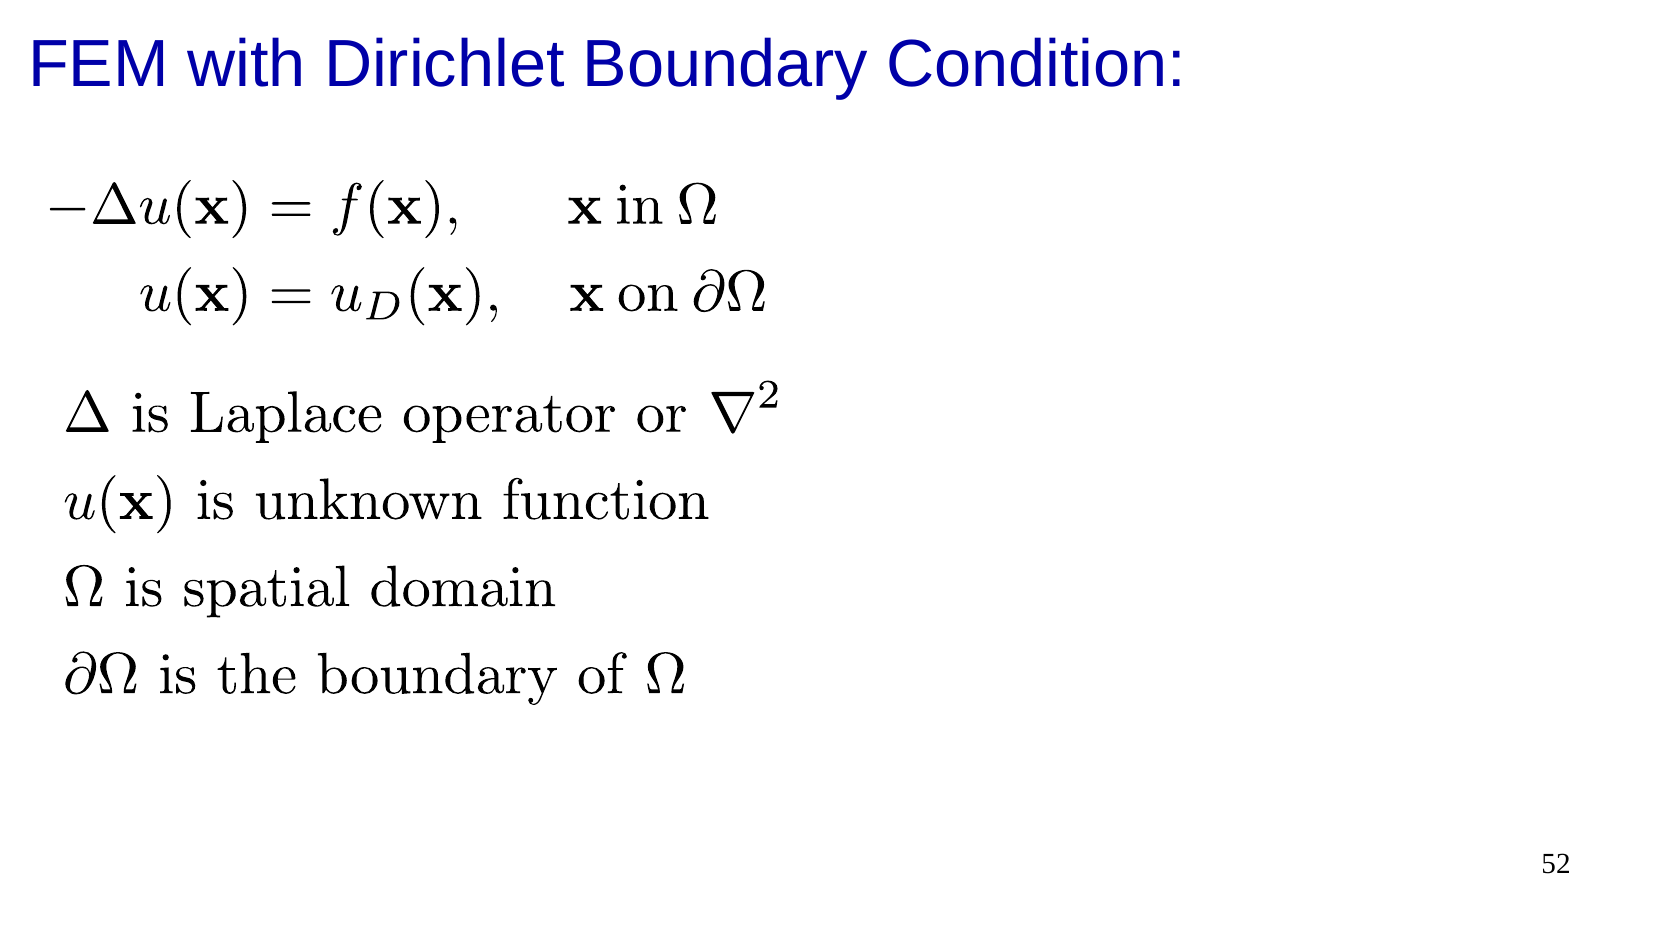

# FEM with Dirichlet Boundary Condition:
52